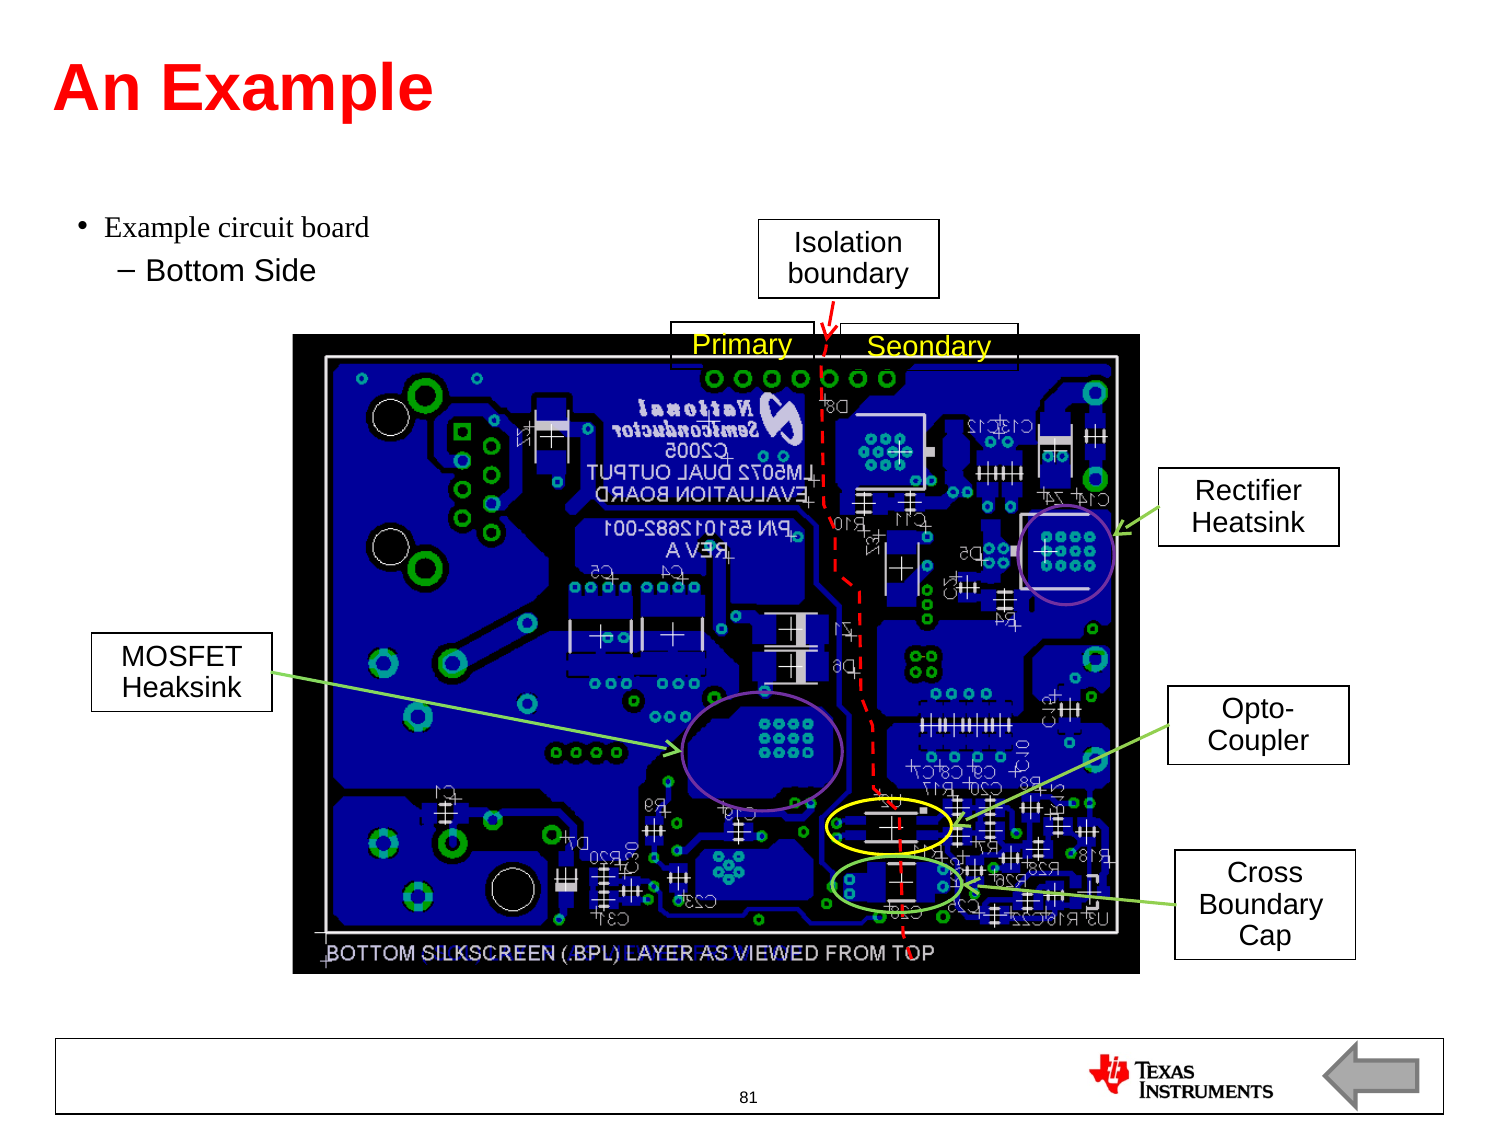

# An Example
Example circuit board
Bottom Side
Isolation boundary
Primary
Seondary
Rectifier Heatsink
MOSFET Heaksink
Opto-Coupler
Cross Boundary Cap